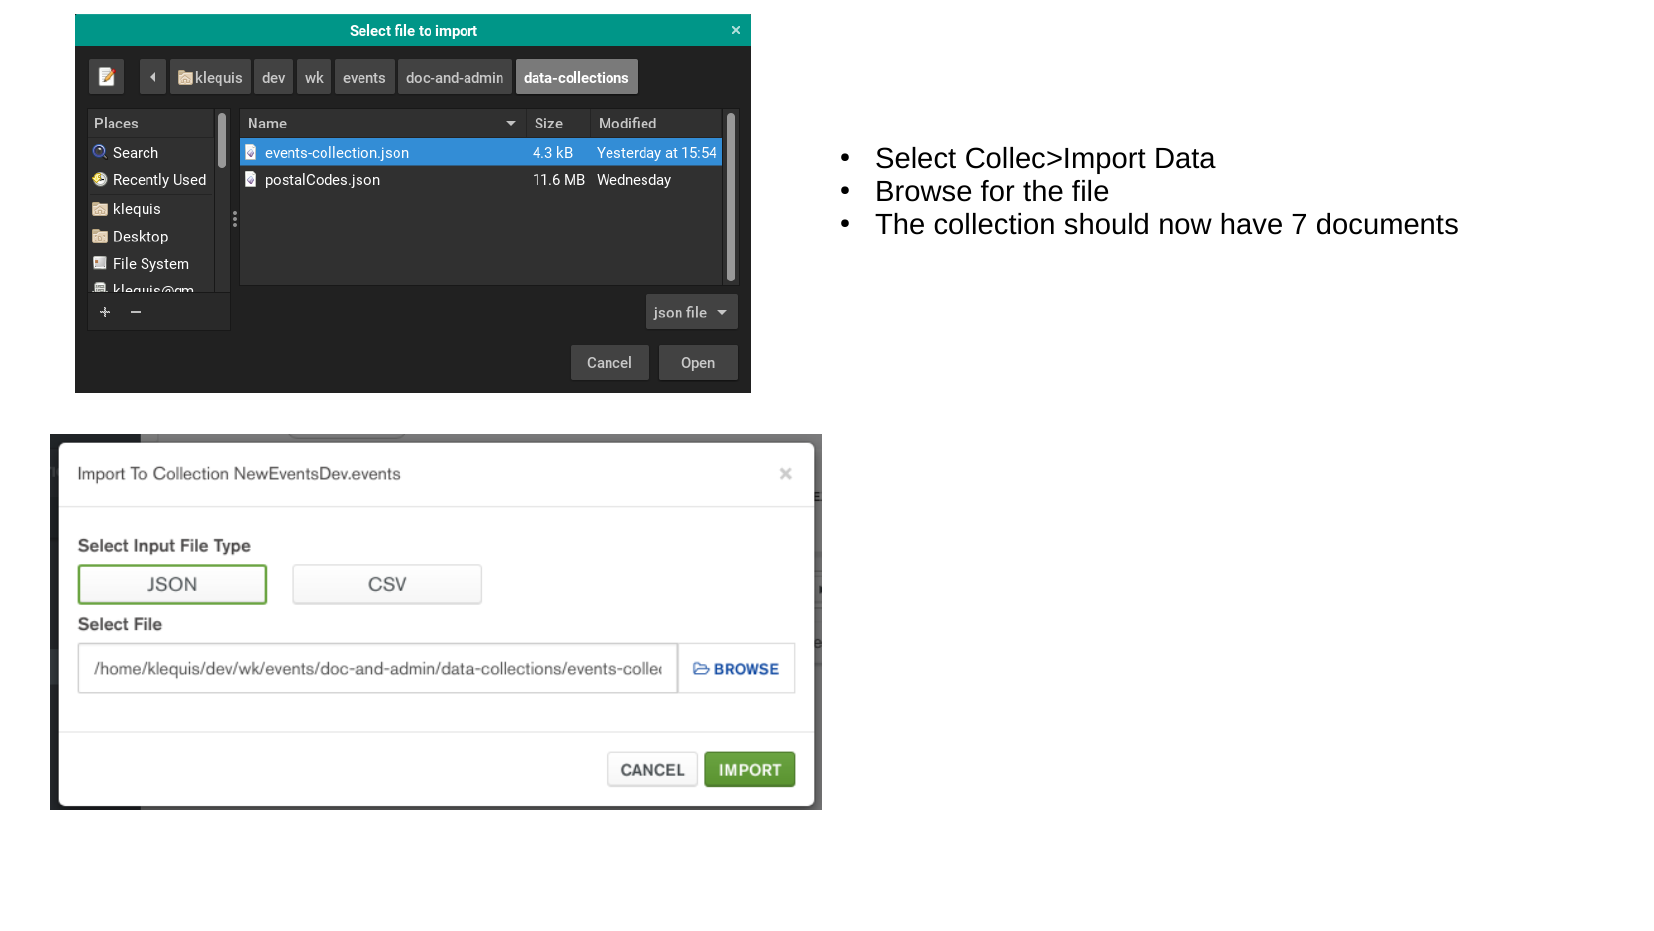

Select Collec>Import Data
Browse for the file
The collection should now have 7 documents